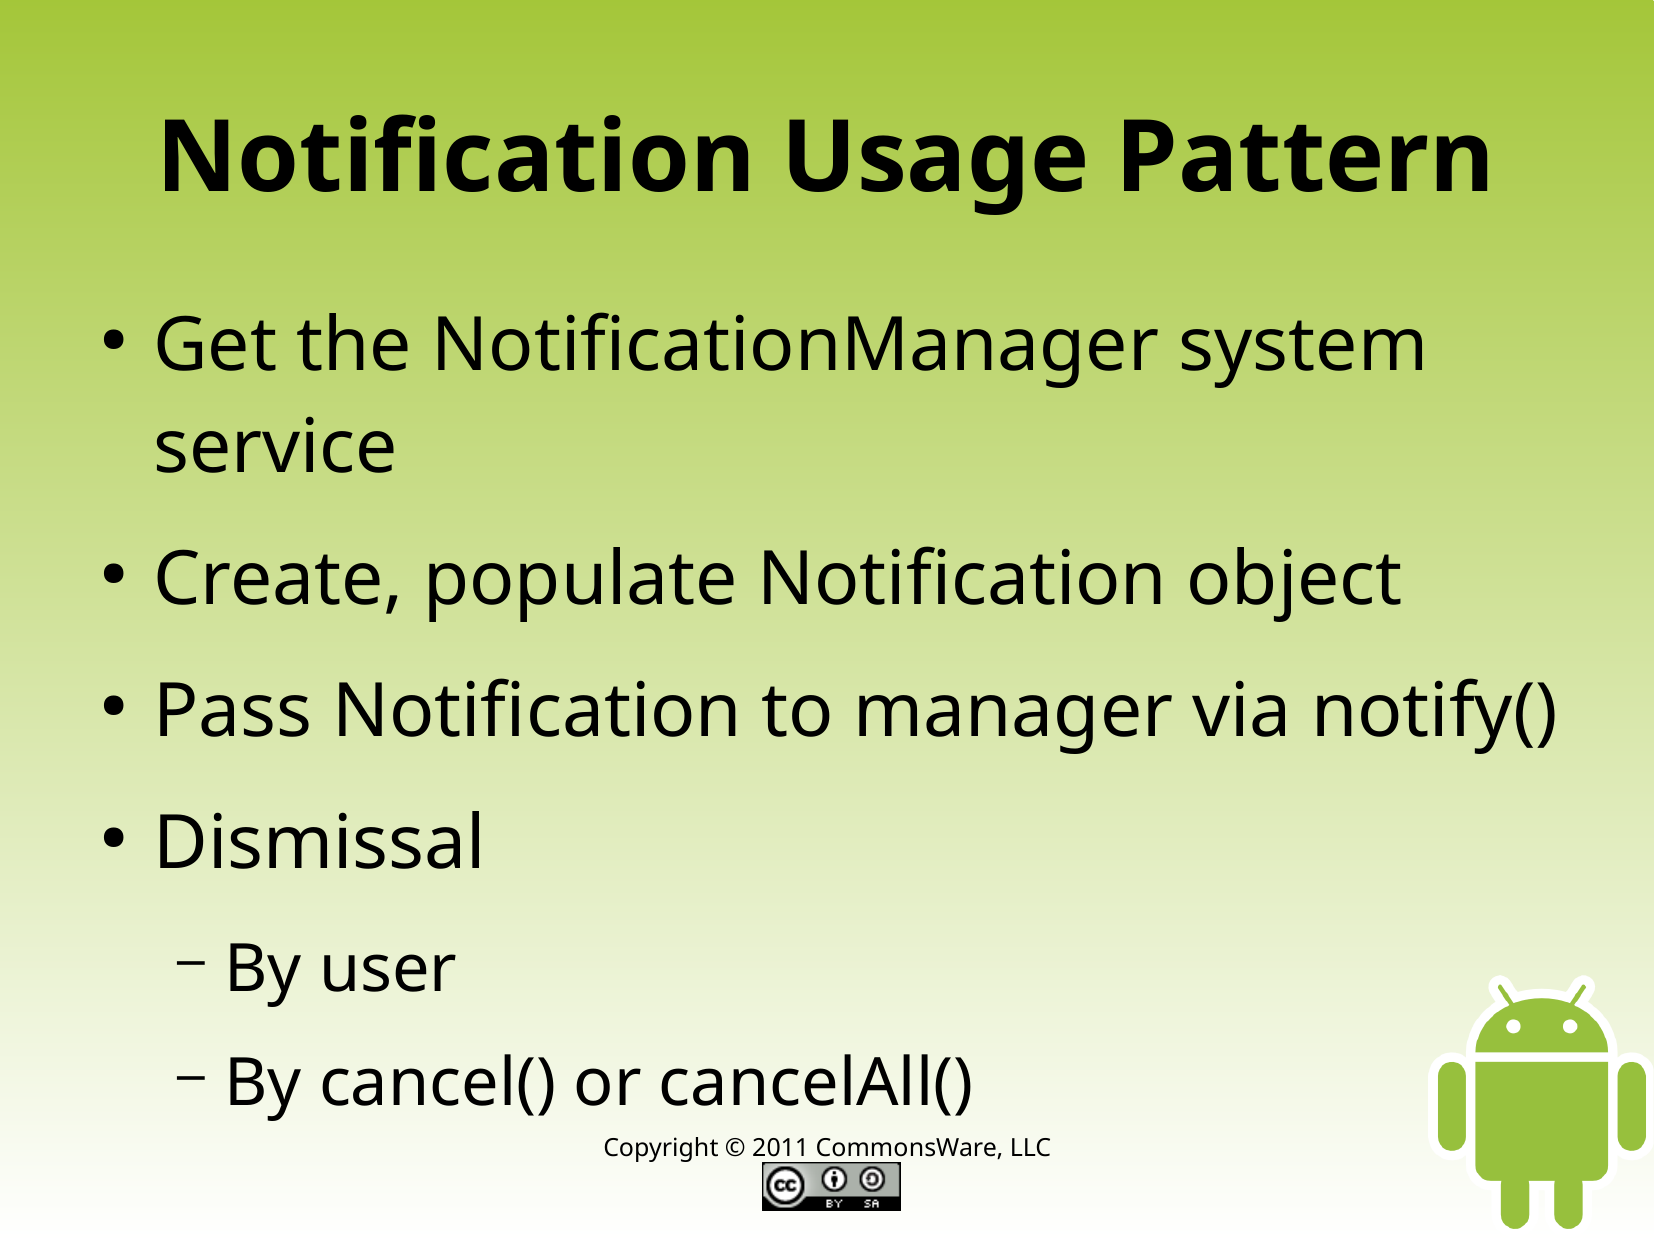

# Notification Usage Pattern
Get the NotificationManager system service
Create, populate Notification object
Pass Notification to manager via notify()
Dismissal
By user
By cancel() or cancelAll()